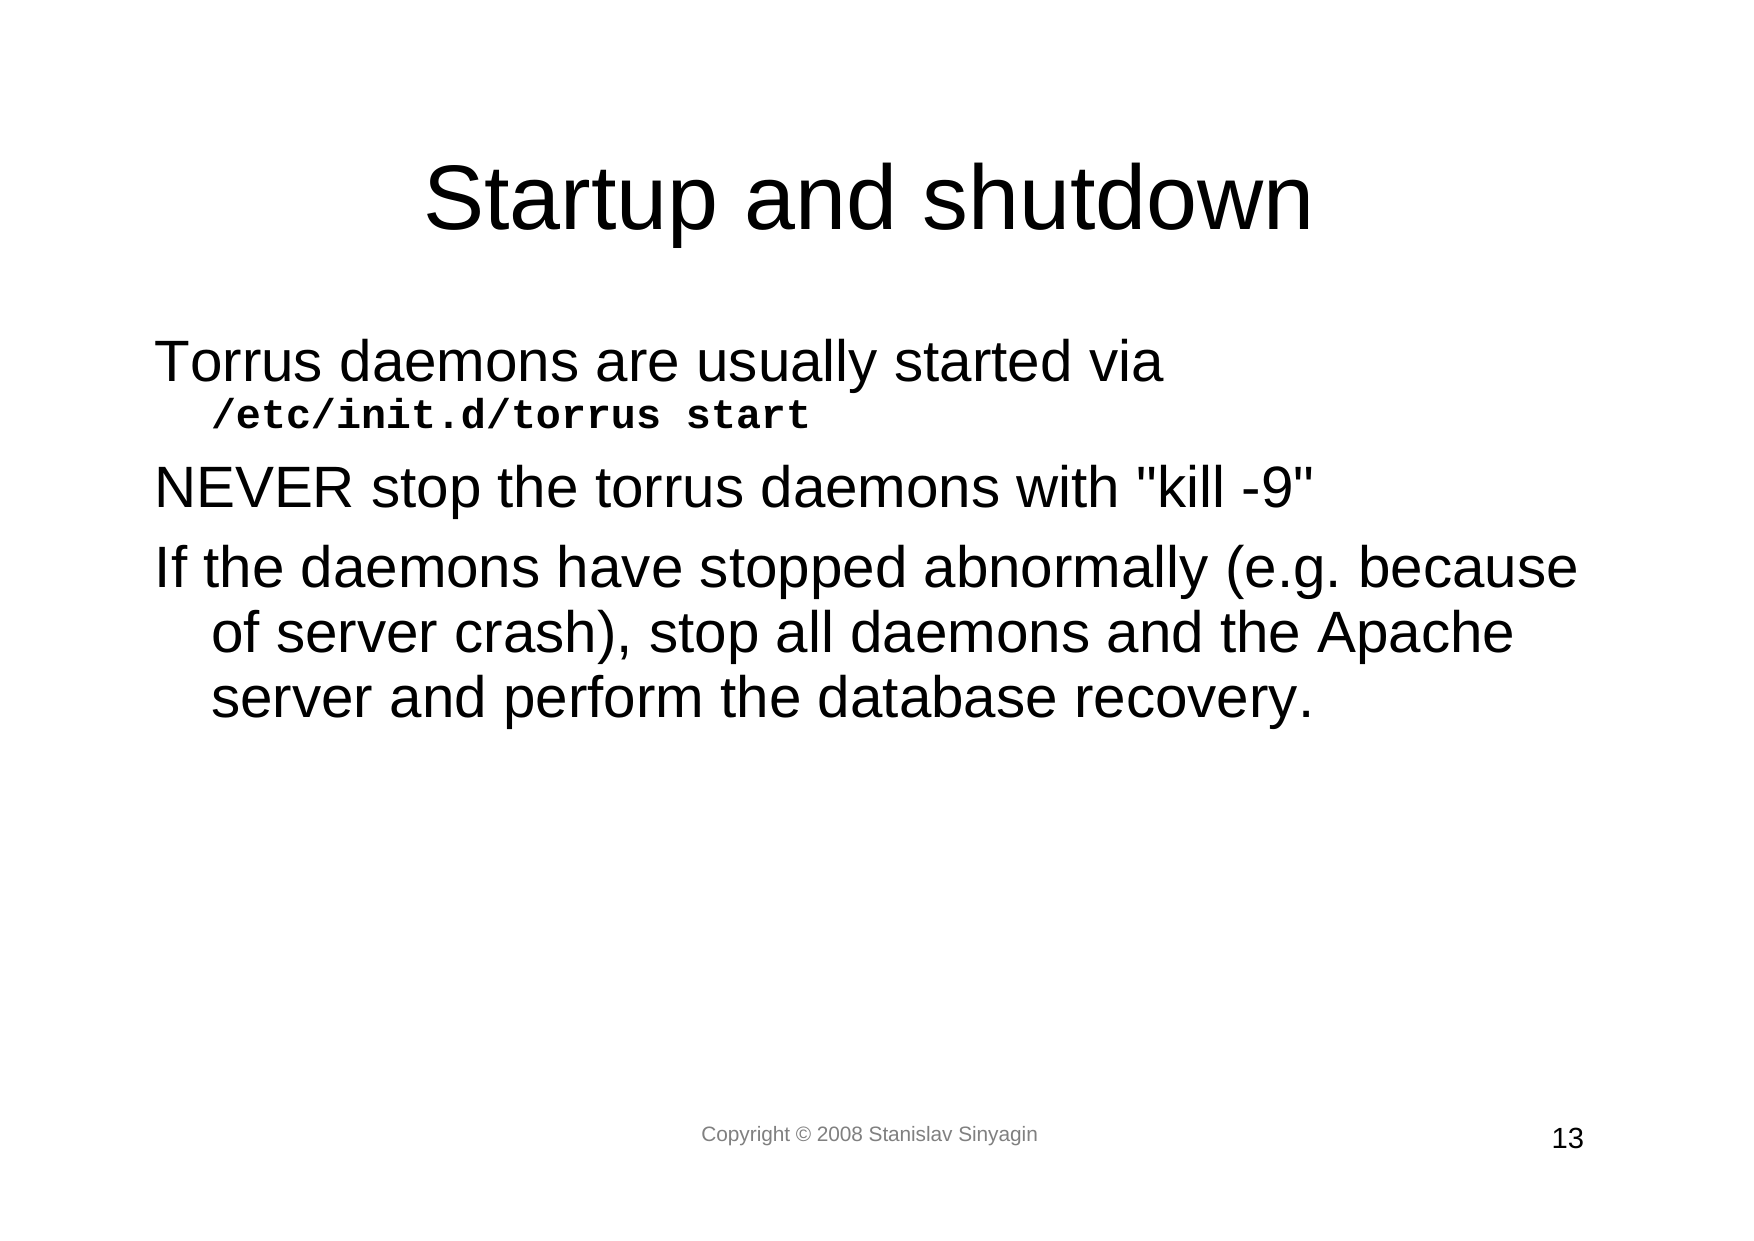

# Startup and shutdown
Torrus daemons are usually started via /etc/init.d/torrus start
NEVER stop the torrus daemons with "kill -9"
If the daemons have stopped abnormally (e.g. because of server crash), stop all daemons and the Apache server and perform the database recovery.
Copyright © 2008 Stanislav Sinyagin
13